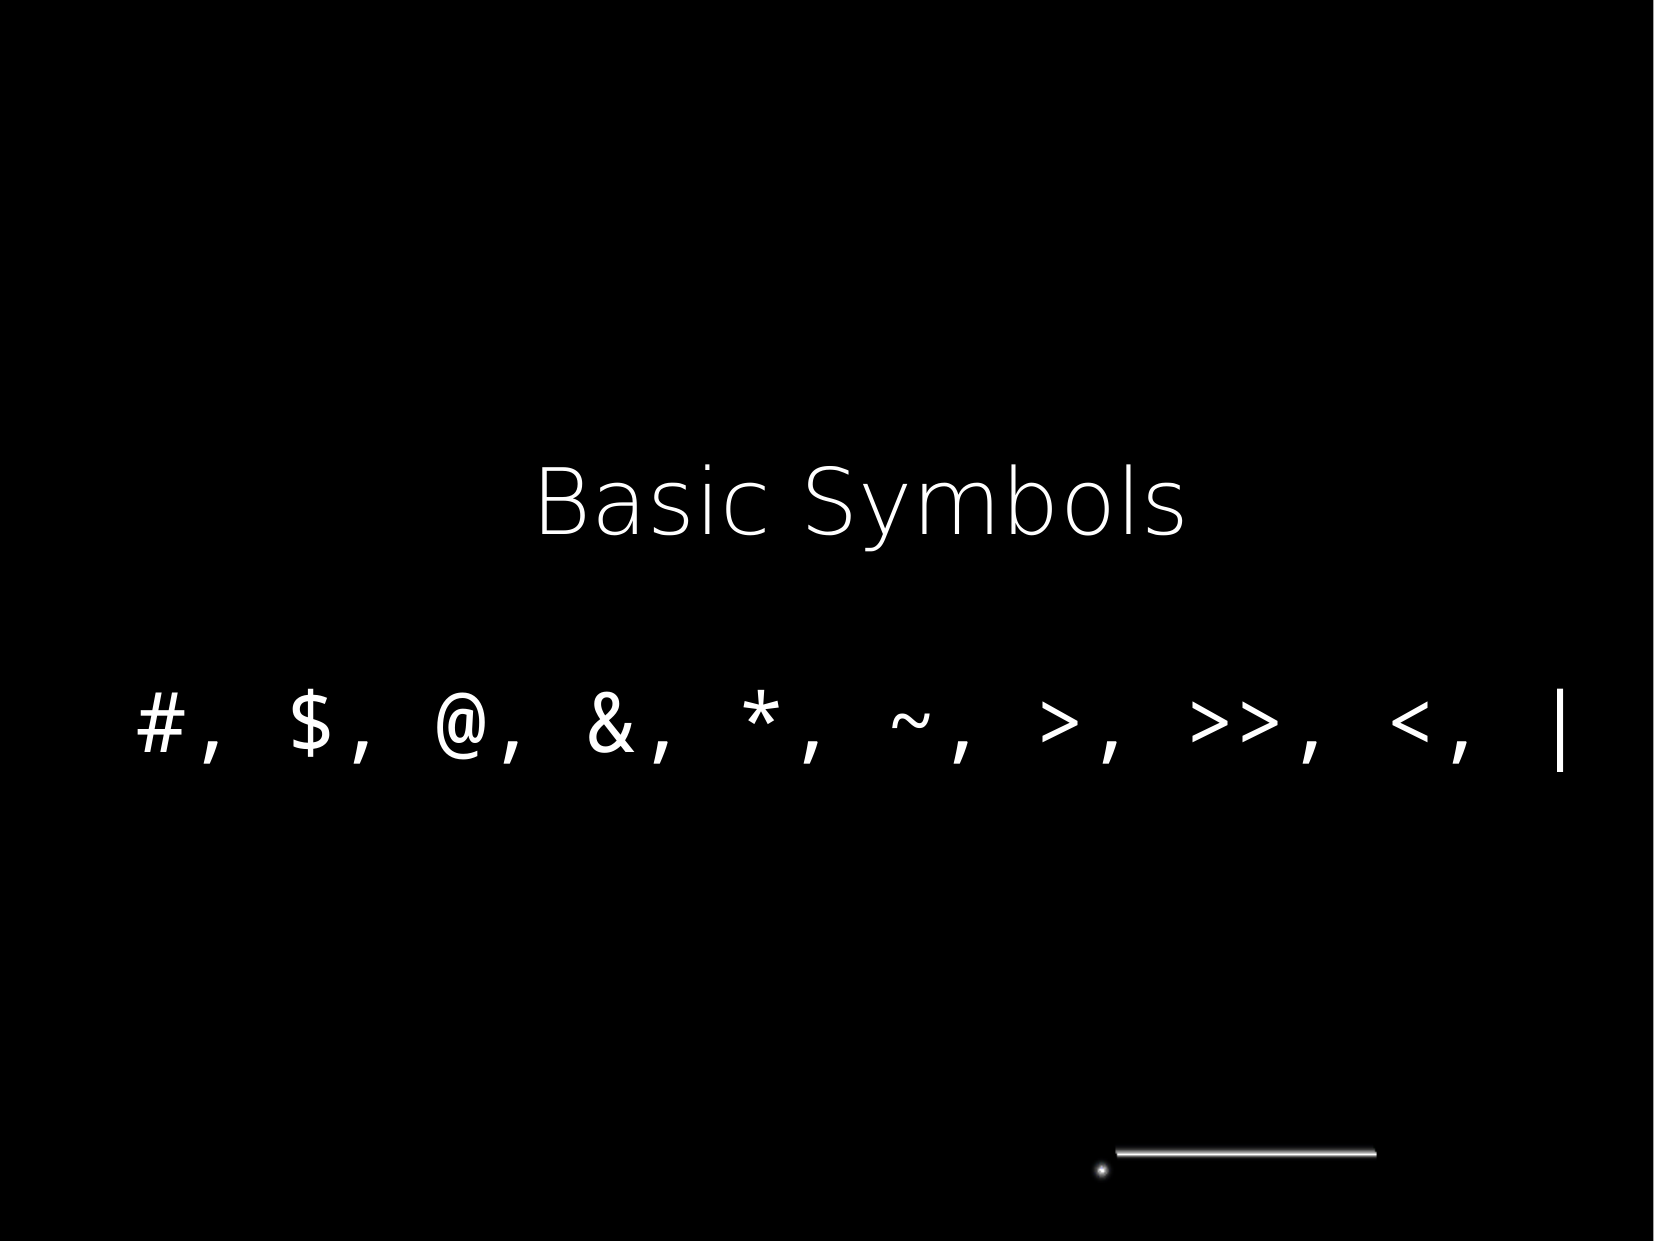

# Basic Symbols #, $, @, &, *, ~, >, >>, <, |